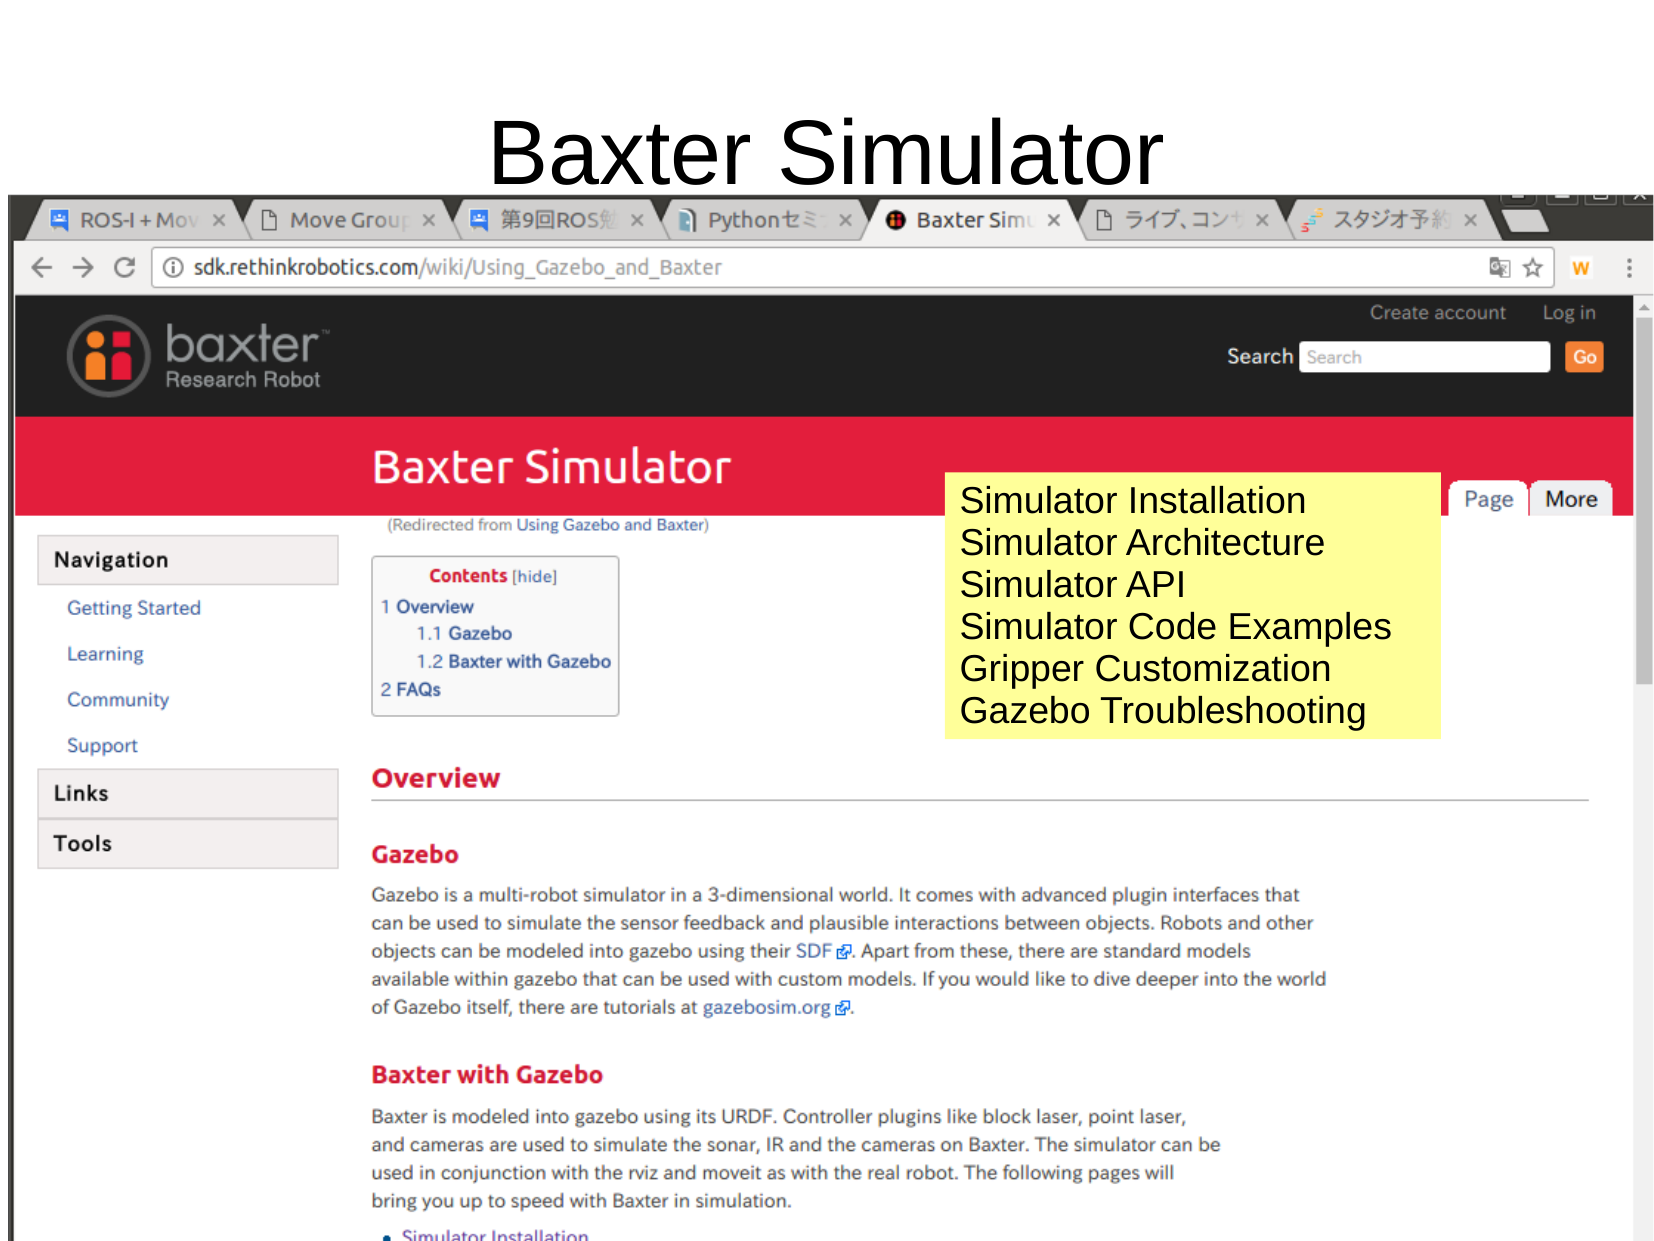

Baxter Simulator
#
Simulator Installation
Simulator Architecture
Simulator API
Simulator Code Examples
Gripper Customization
Gazebo Troubleshooting